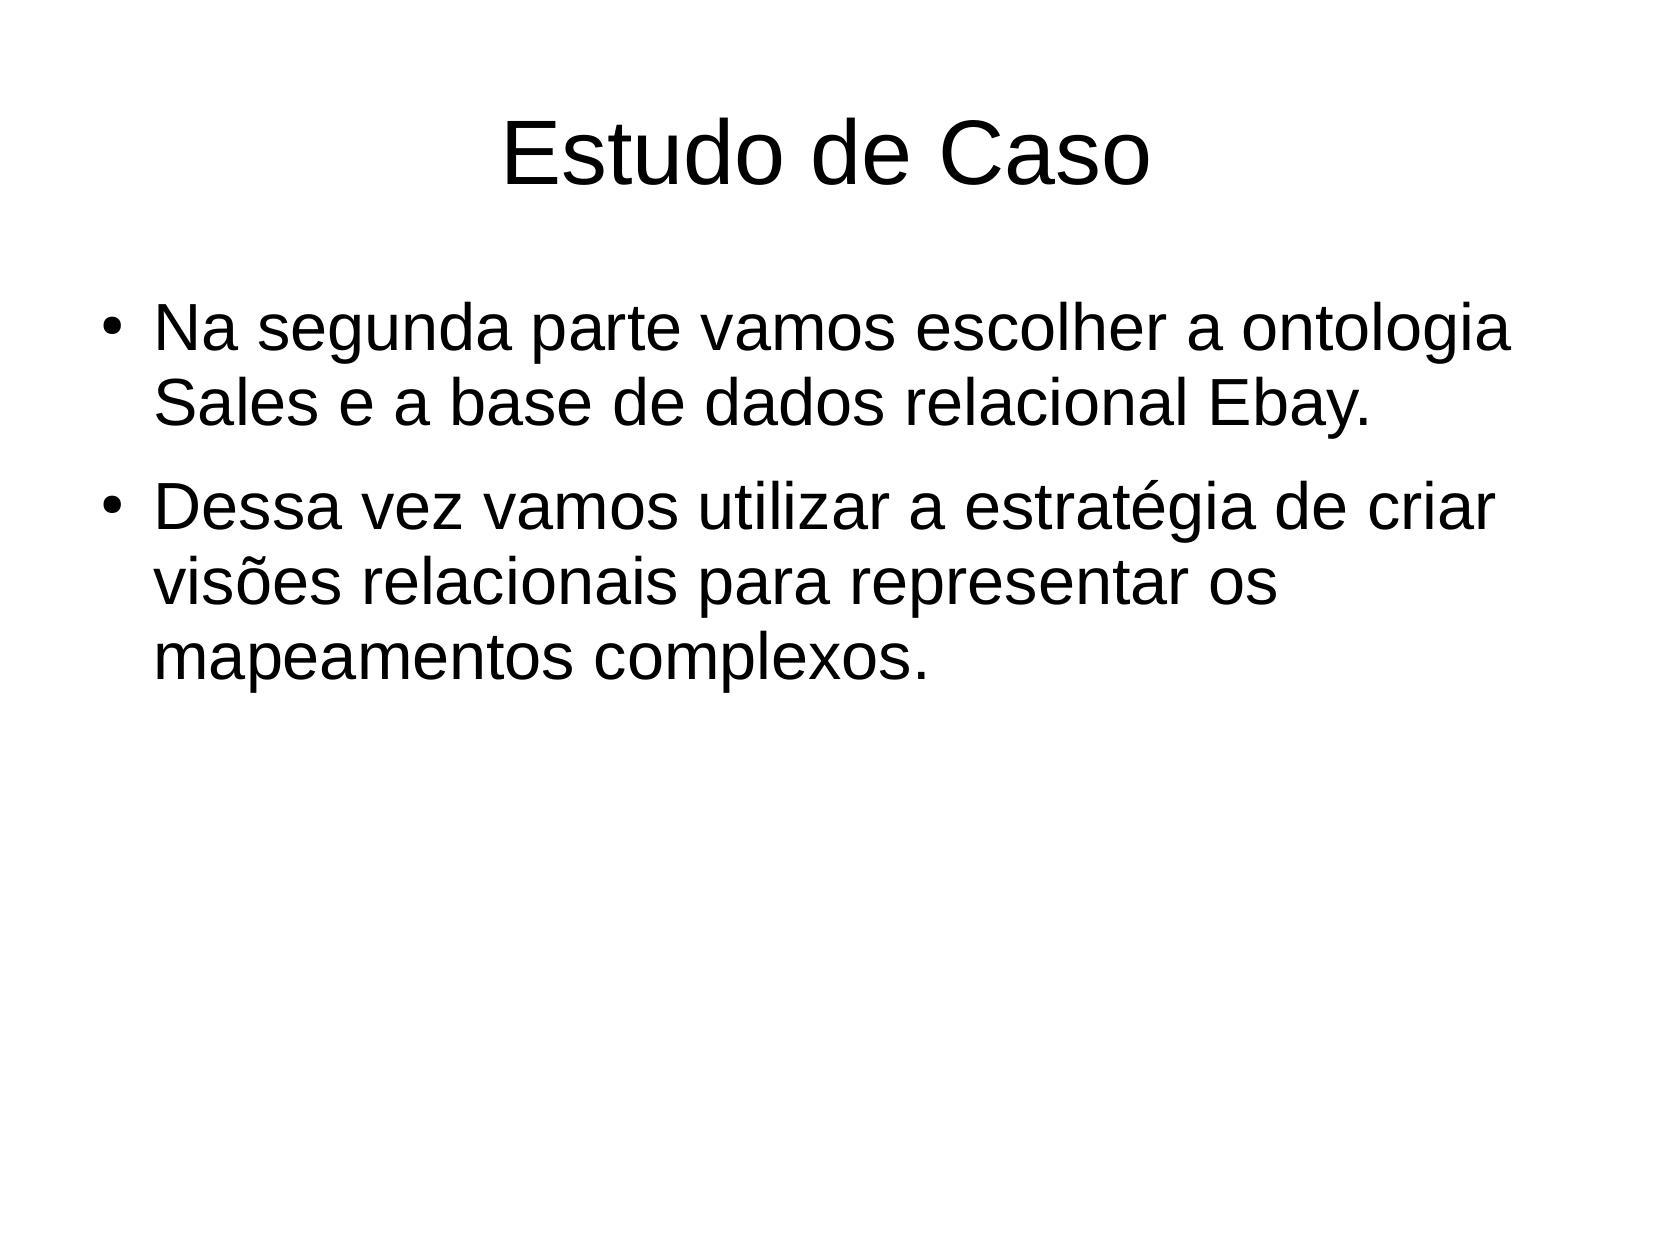

# Estudo de Caso
Na segunda parte vamos escolher a ontologia Sales e a base de dados relacional Ebay.
Dessa vez vamos utilizar a estratégia de criar visões relacionais para representar os mapeamentos complexos.